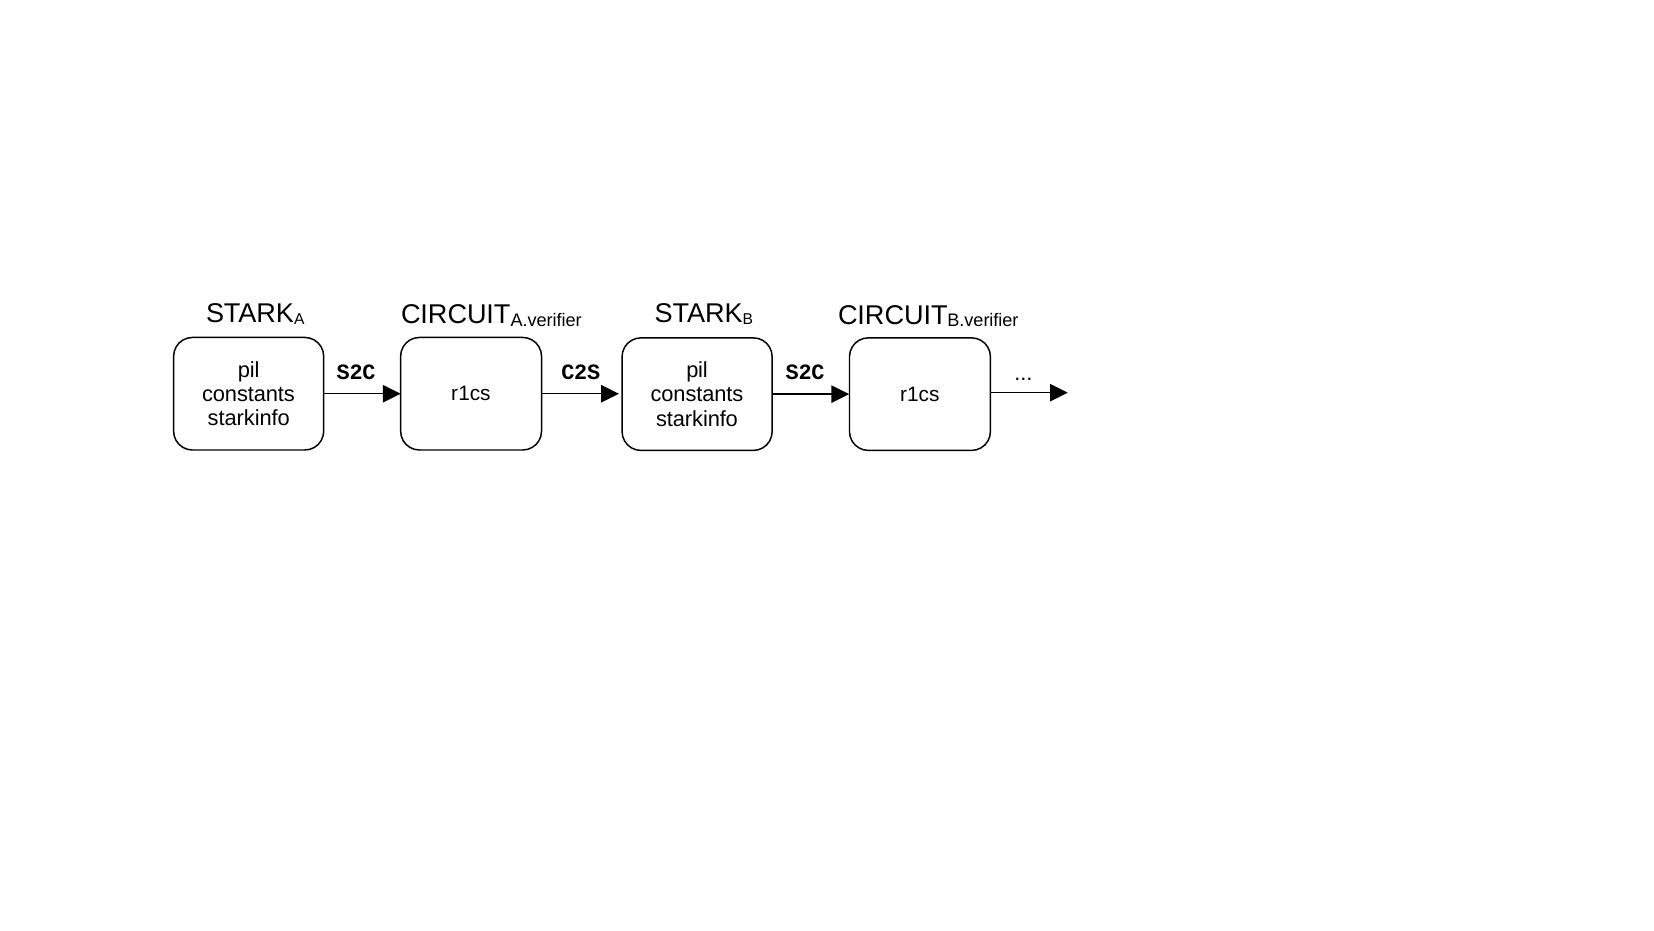

STARKA
STARKB
CIRCUITA.verifier
CIRCUITB.verifier
pil
constants
starkinfo
r1cs
pil
constants
starkinfo
r1cs
...
S2C
C2S
S2C